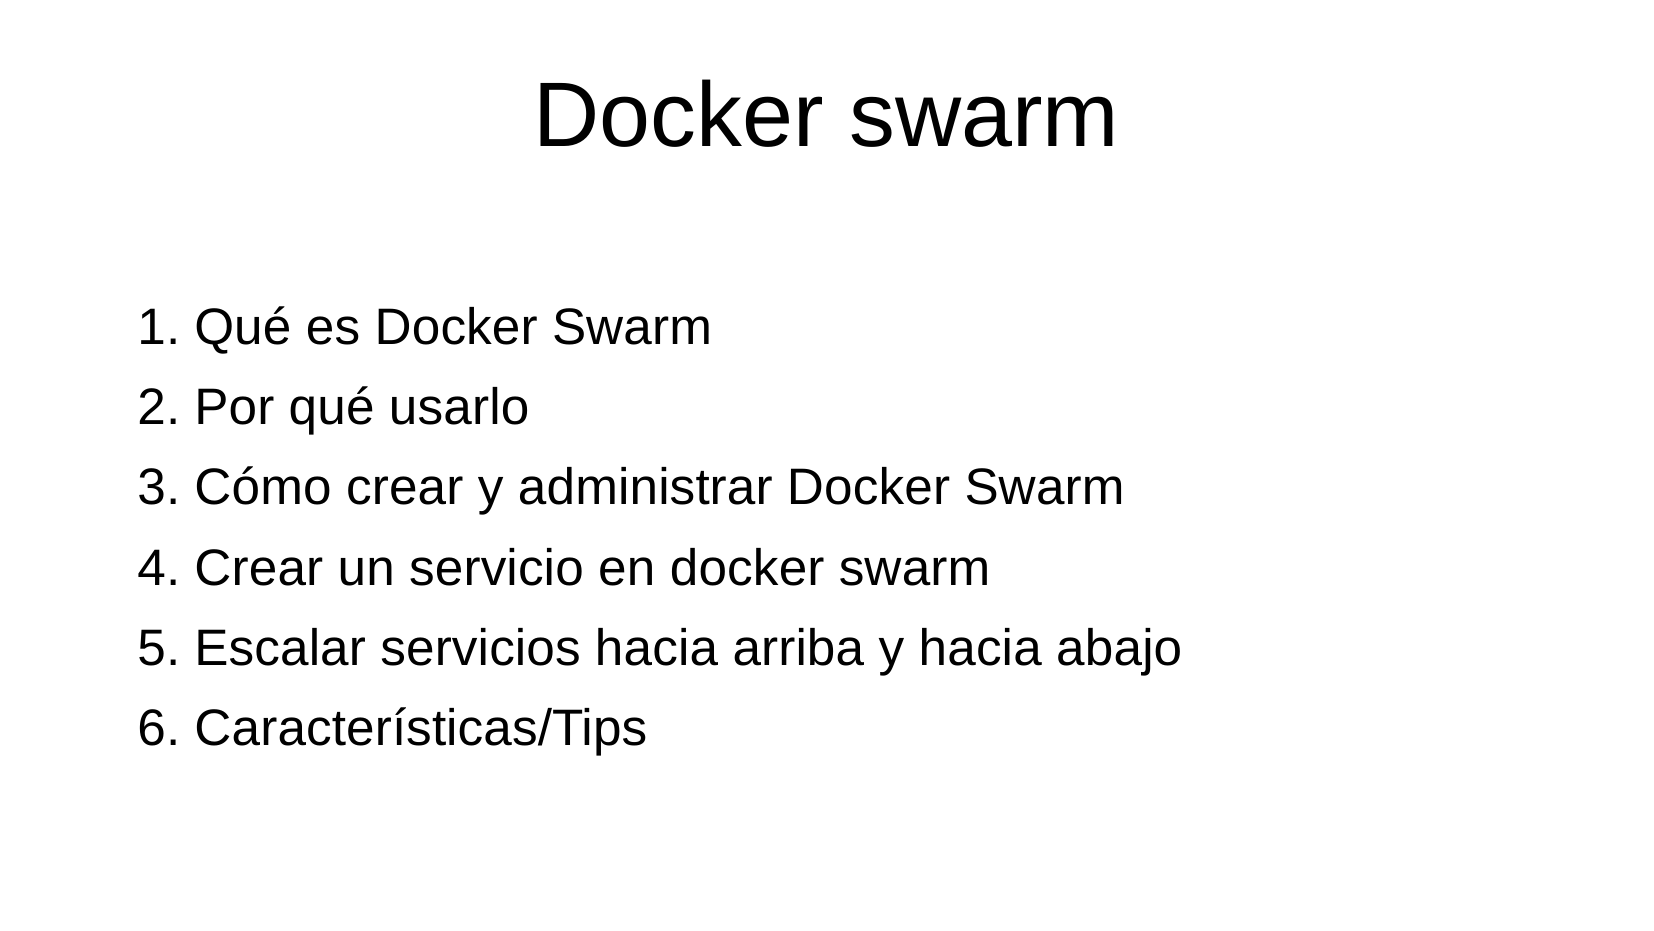

# Docker swarm
1. Qué es Docker Swarm
2. Por qué usarlo
3. Cómo crear y administrar Docker Swarm
4. Crear un servicio en docker swarm
5. Escalar servicios hacia arriba y hacia abajo
6. Características/Tips